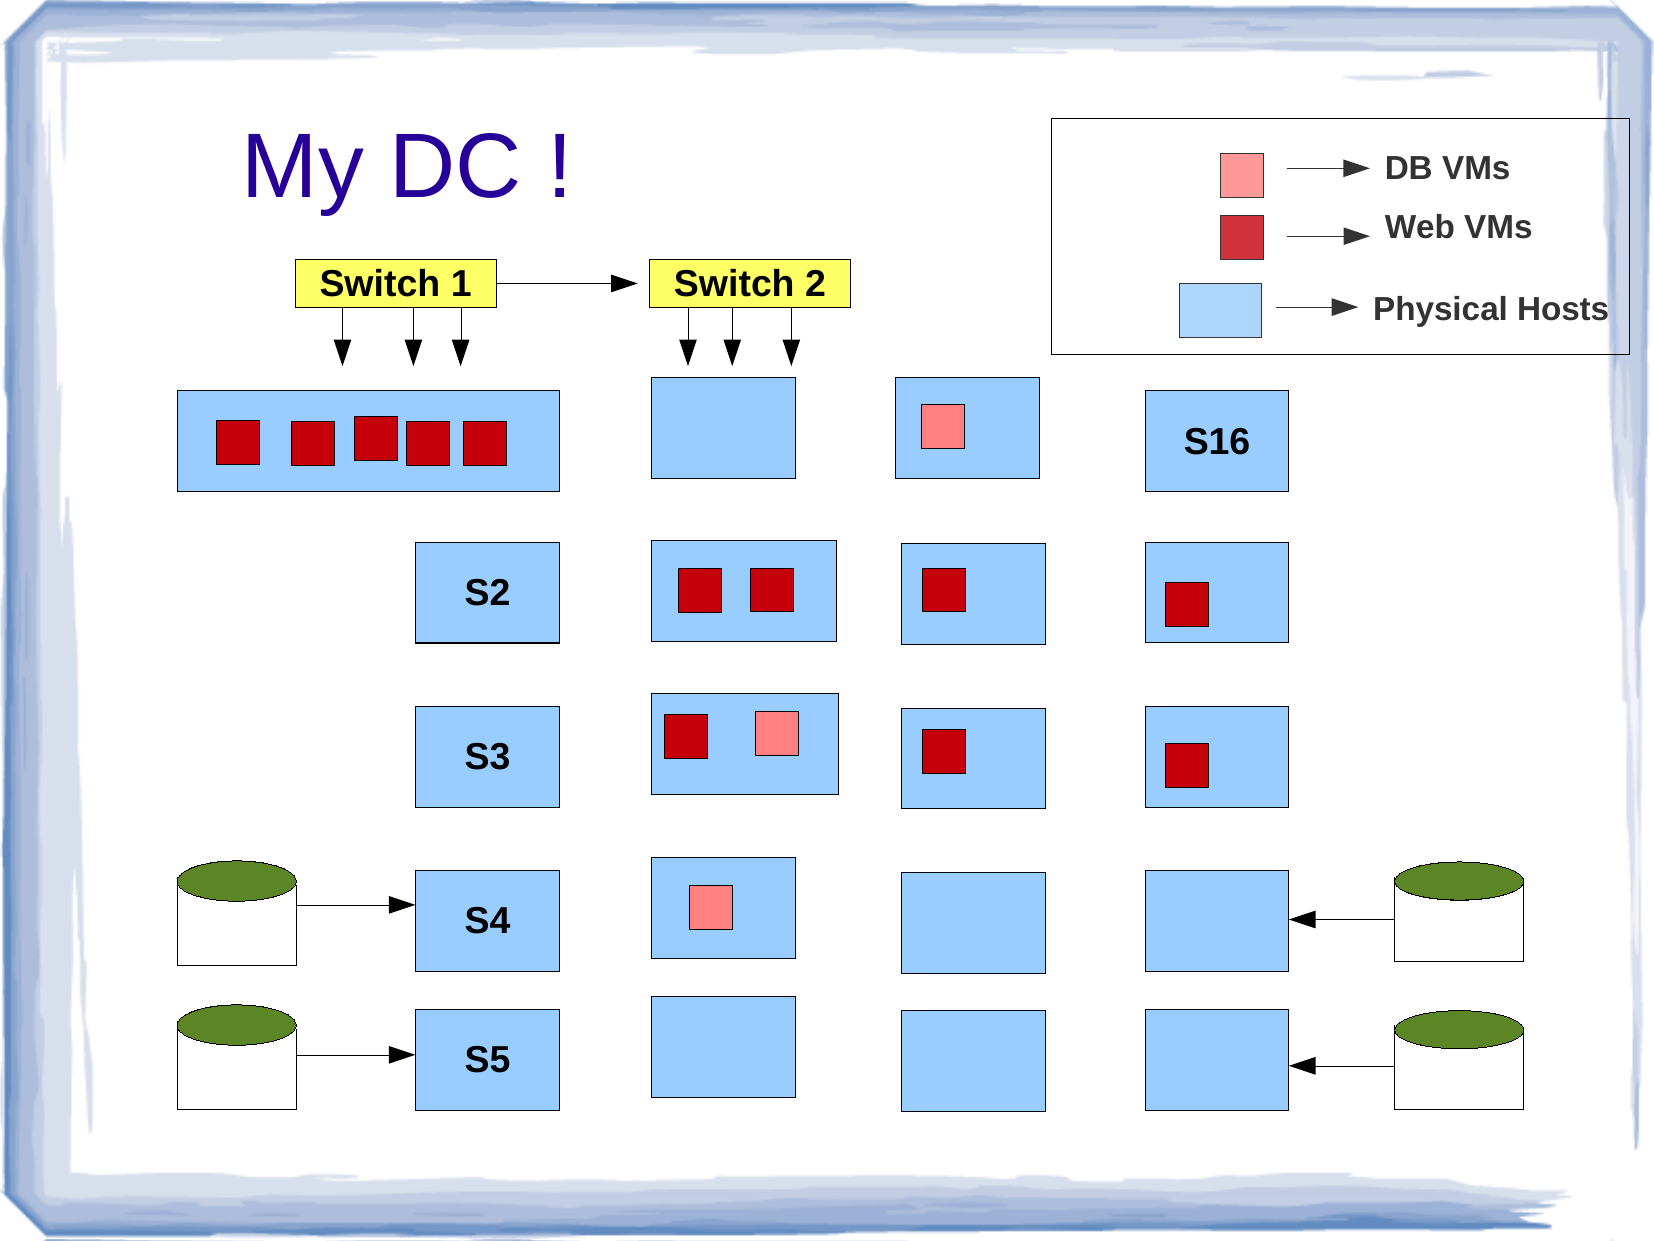

# My DC !
DB VMs
Web VMs
Switch 1
Switch 2
Physical Hosts
S16
S1
S2
S3
S4
S5